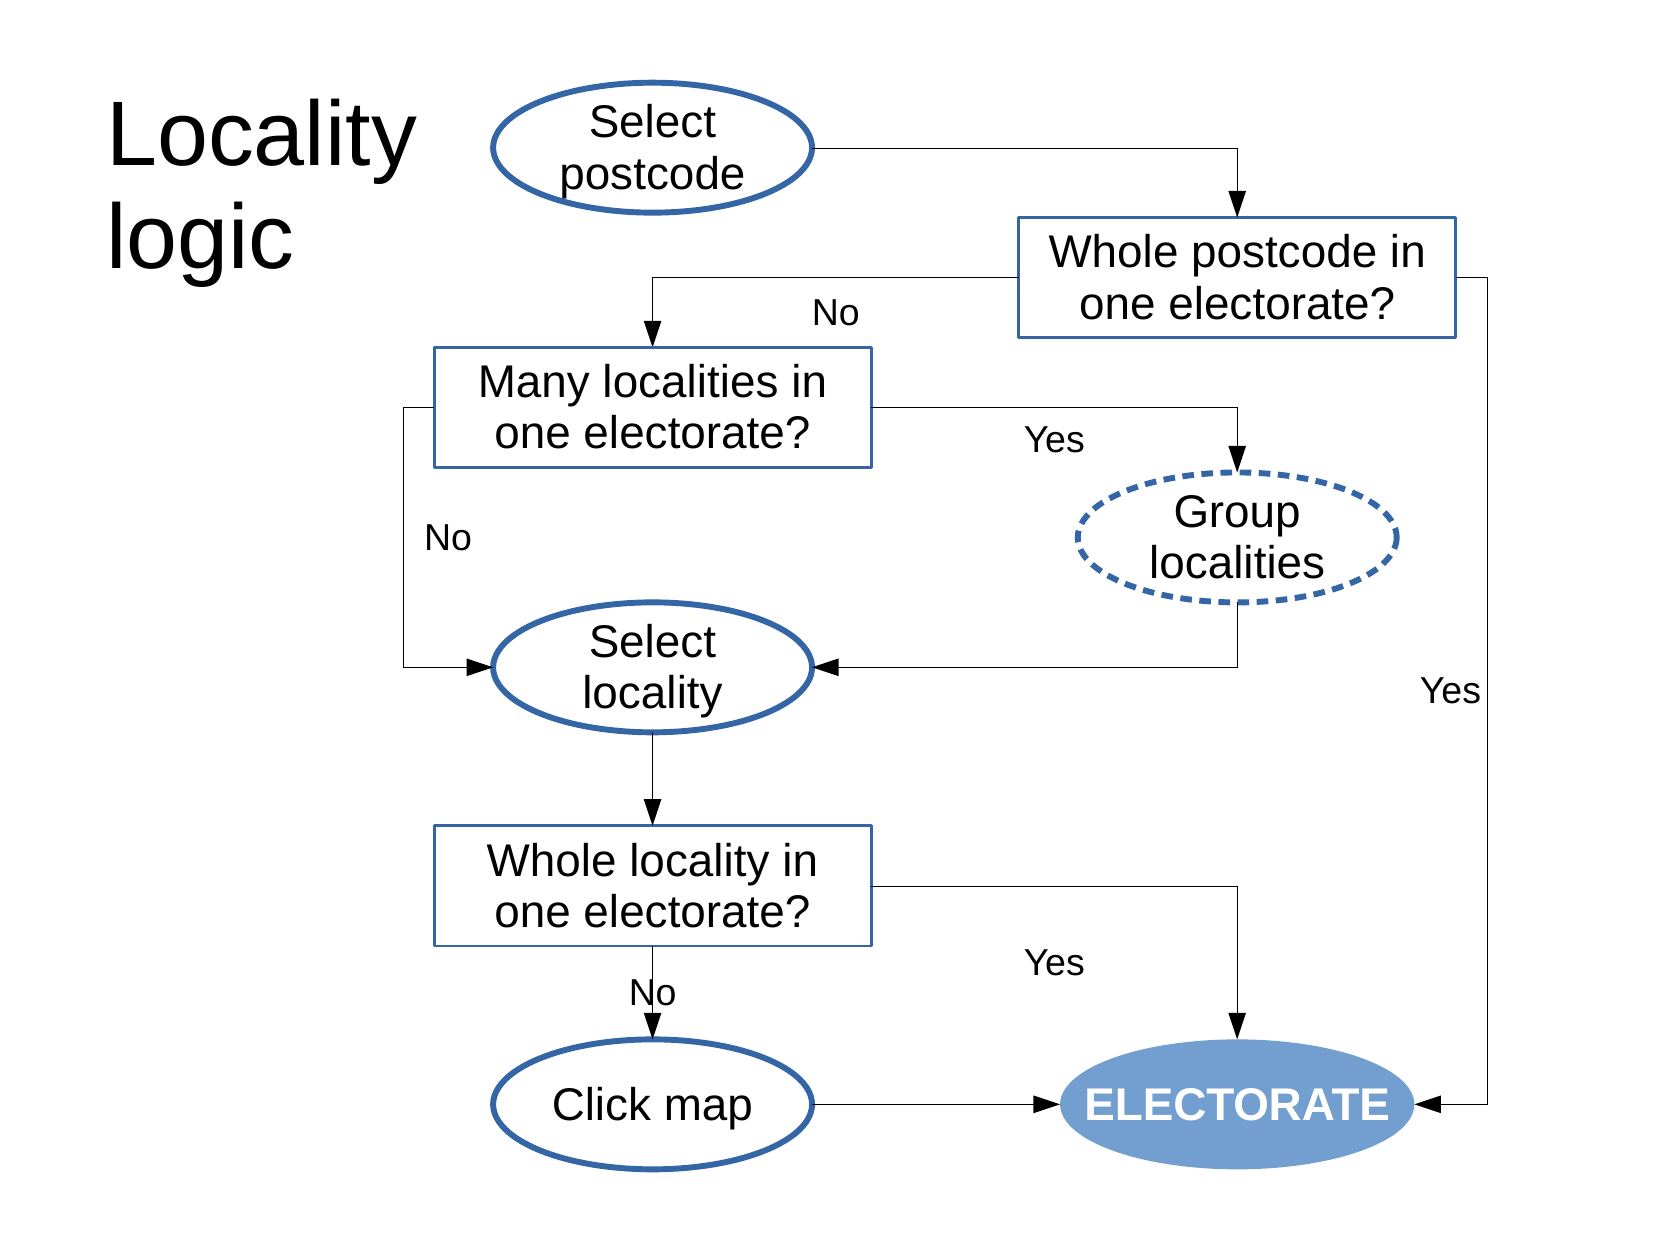

# Locality logic
Select
postcode
Whole postcode in one electorate?
Many localities in one electorate?
Group
localities
Select
locality
Whole locality in one electorate?
Click map
ELECTORATE